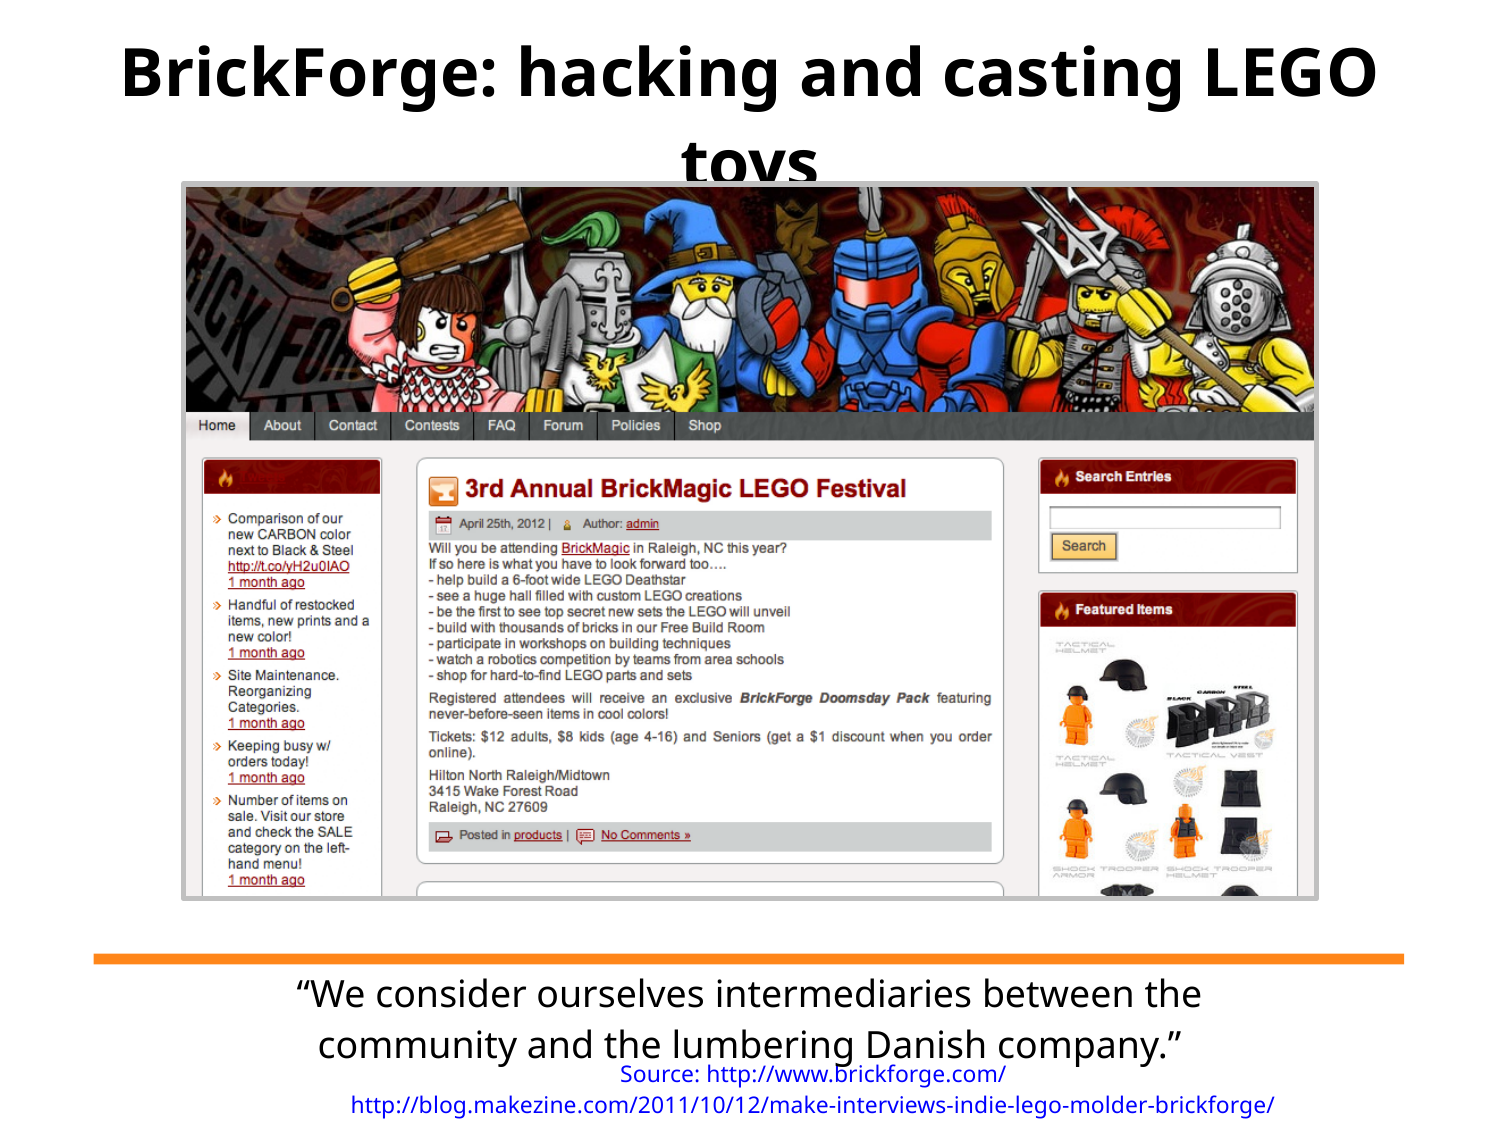

# BrickForge: hacking and casting LEGO toys
“We consider ourselves intermediaries between the community and the lumbering Danish company.”
Source: http://www.brickforge.com/
http://blog.makezine.com/2011/10/12/make-interviews-indie-lego-molder-brickforge/